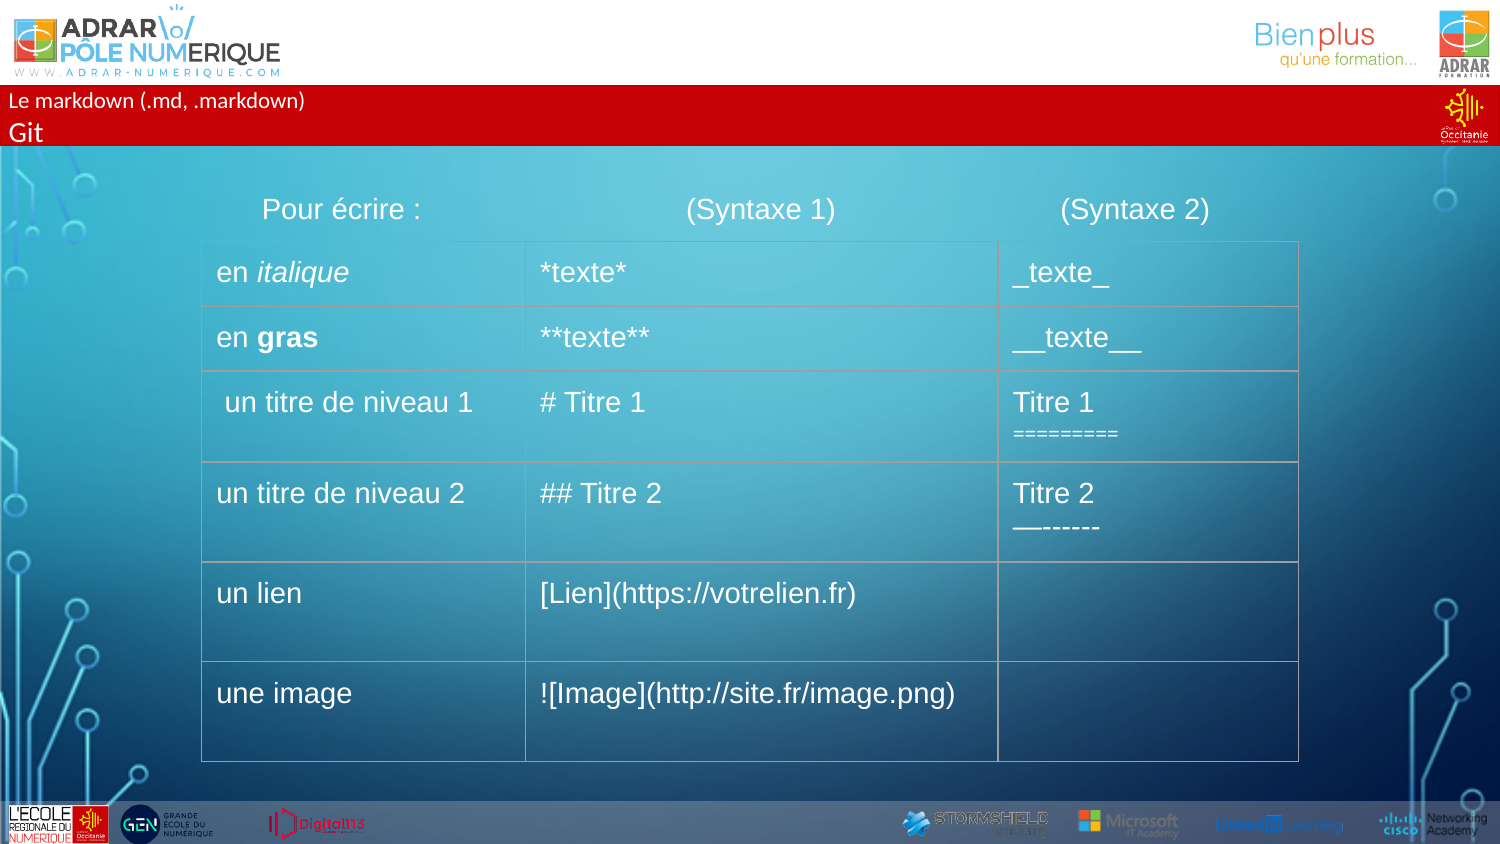

Le markdown (.md, .markdown)
Git
Pour écrire :			 (Syntaxe 1)		 (Syntaxe 2)
| en italique | \*texte\* | \_texte\_ |
| --- | --- | --- |
| en gras | \*\*texte\*\* | \_\_texte\_\_ |
| un titre de niveau 1 | # Titre 1 | Titre 1 ========= |
| un titre de niveau 2 | ## Titre 2 | Titre 2 —------ |
| un lien | [Lien](https://votrelien.fr) | |
| une image | | |